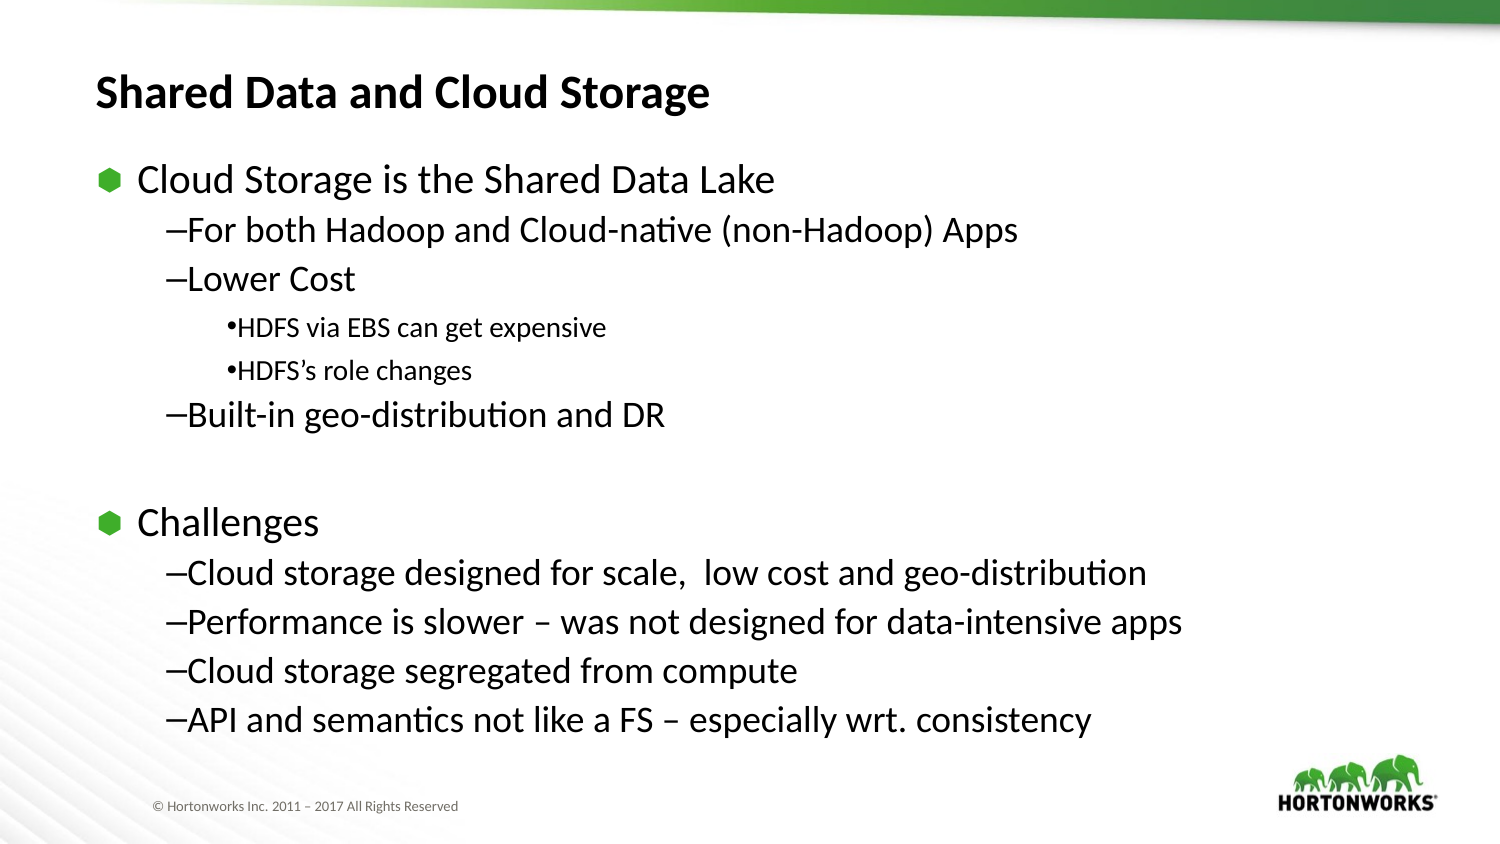

# Shared Data and Cloud Storage
Cloud Storage is the Shared Data Lake
For both Hadoop and Cloud-native (non-Hadoop) Apps
Lower Cost
HDFS via EBS can get expensive
HDFS’s role changes
Built-in geo-distribution and DR
Challenges
Cloud storage designed for scale, low cost and geo-distribution
Performance is slower – was not designed for data-intensive apps
Cloud storage segregated from compute
API and semantics not like a FS – especially wrt. consistency